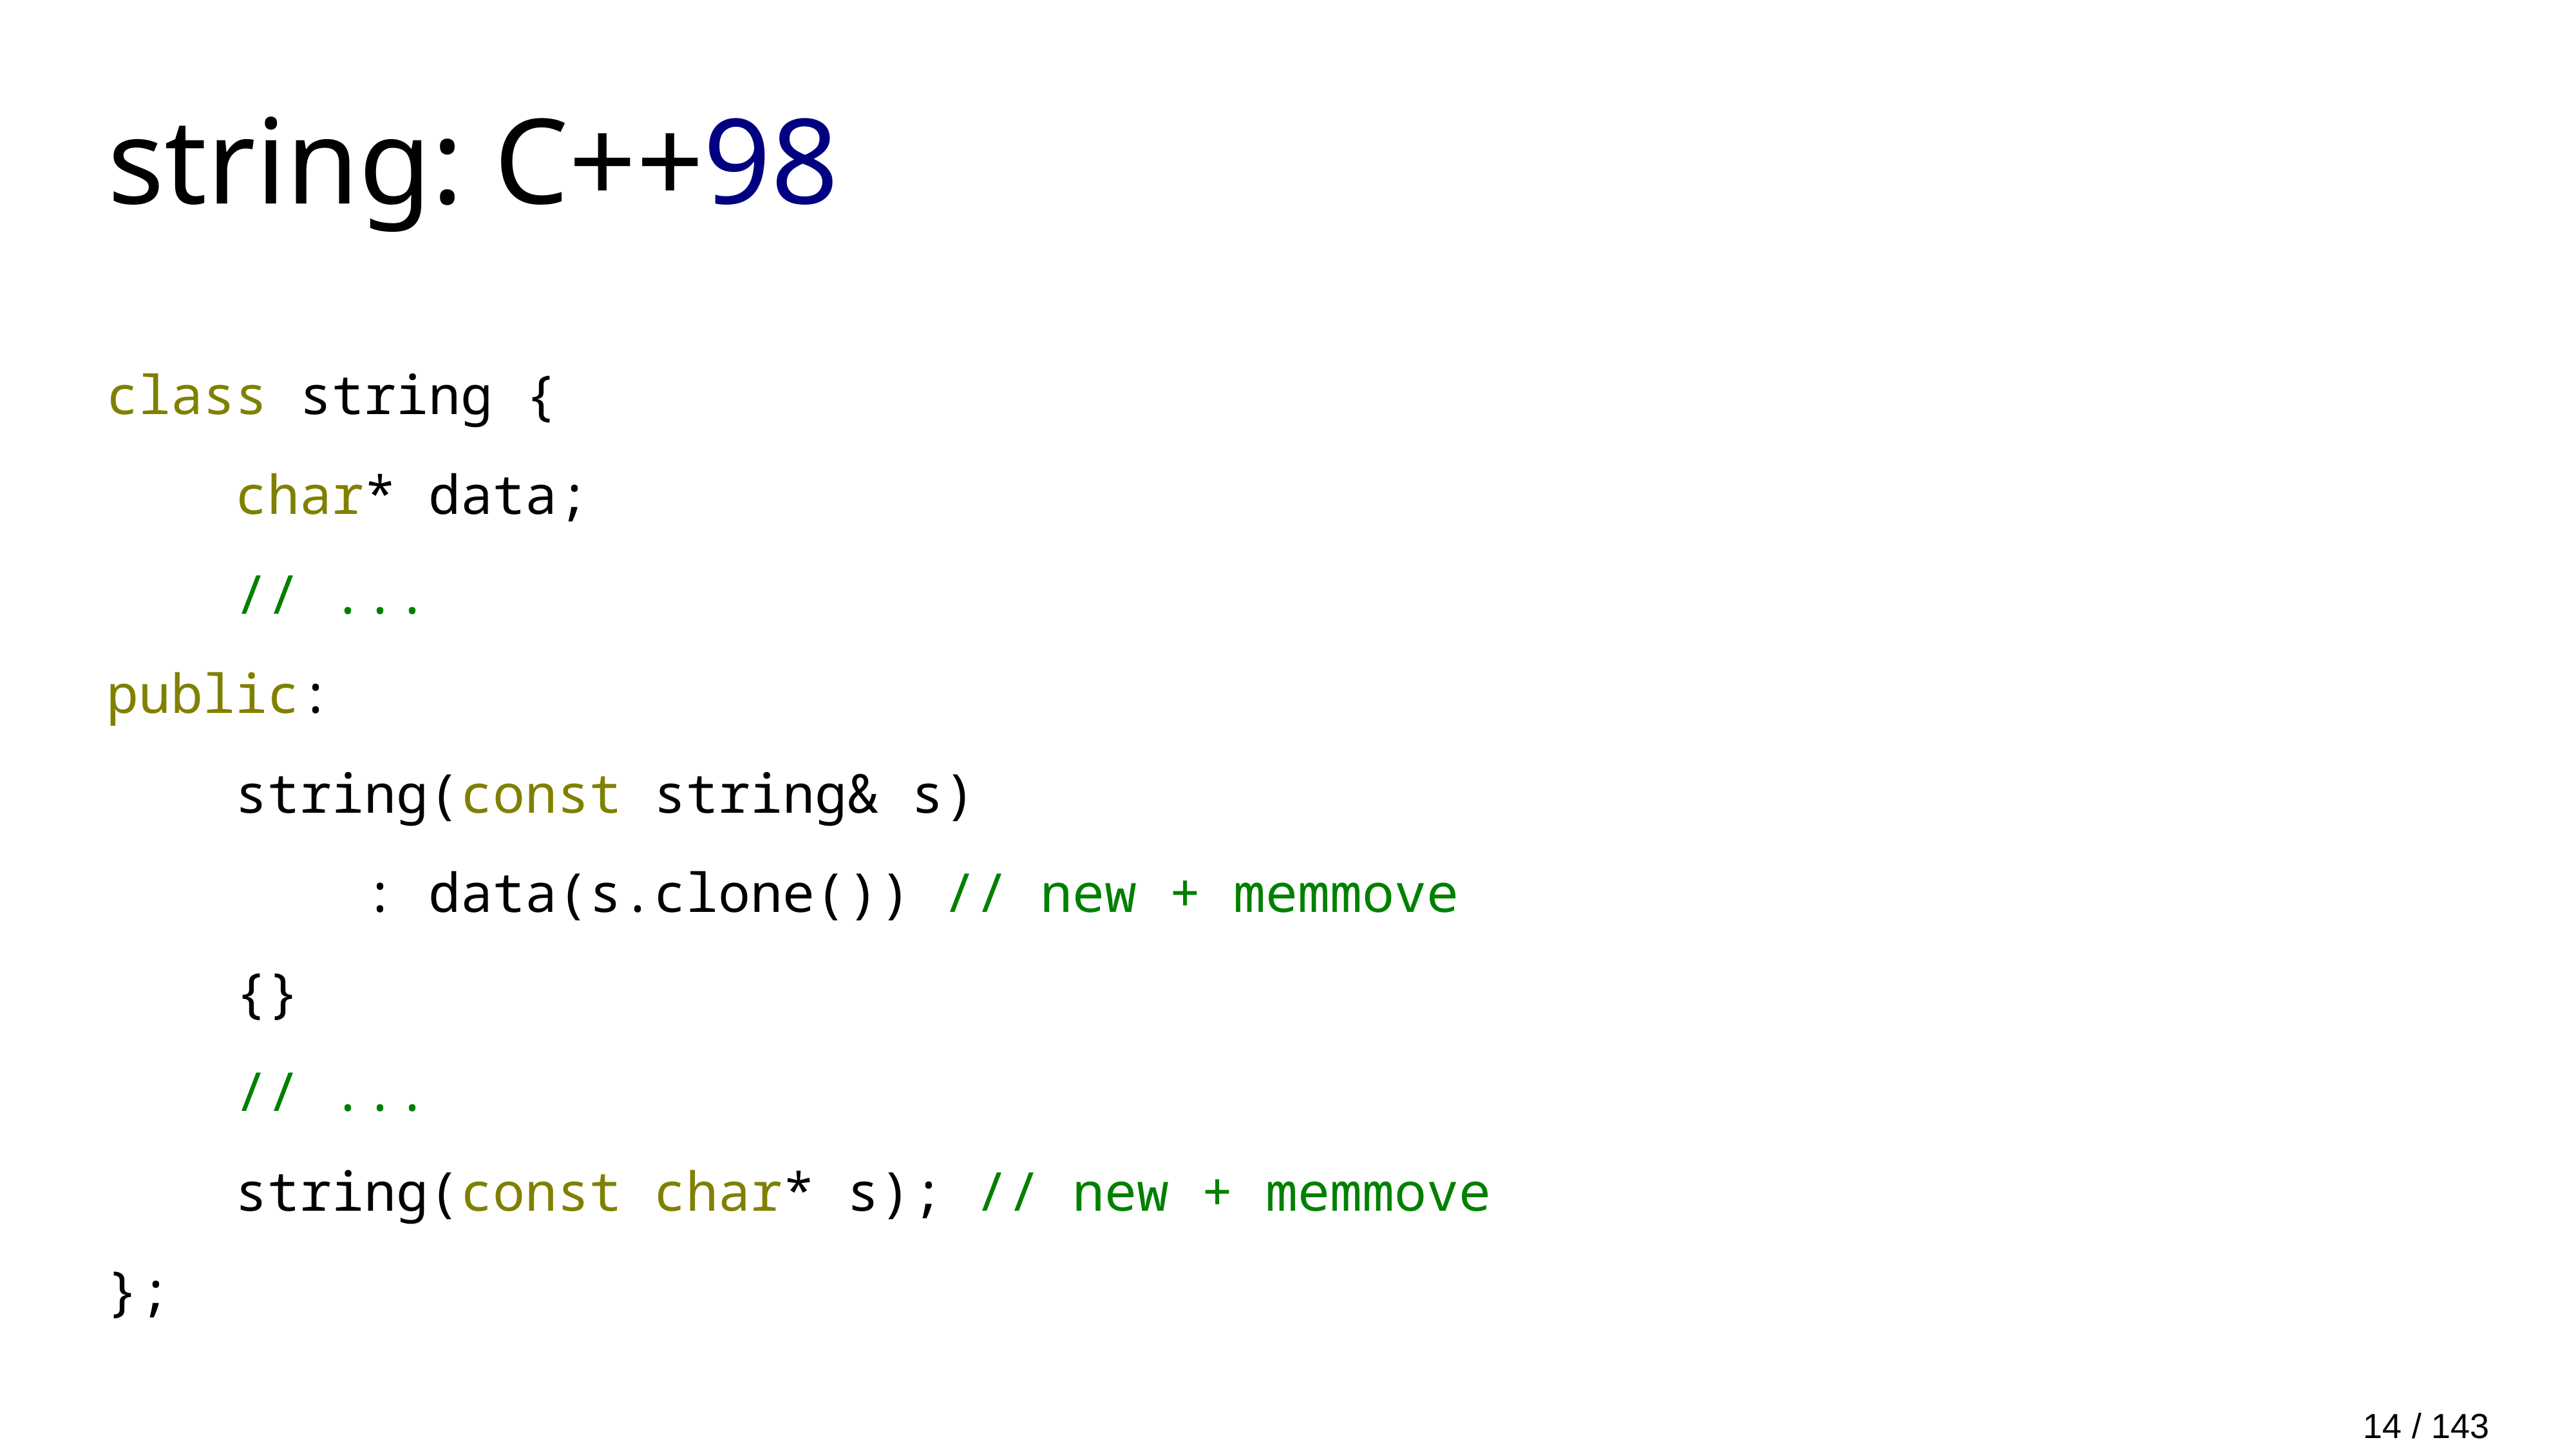

# string: C++98
class string {
 char* data;
 // ...
public:
 string(const string& s)
 : data(s.clone()) // new + memmove
 {}
 // ...
 string(const char* s); // new + memmove
};